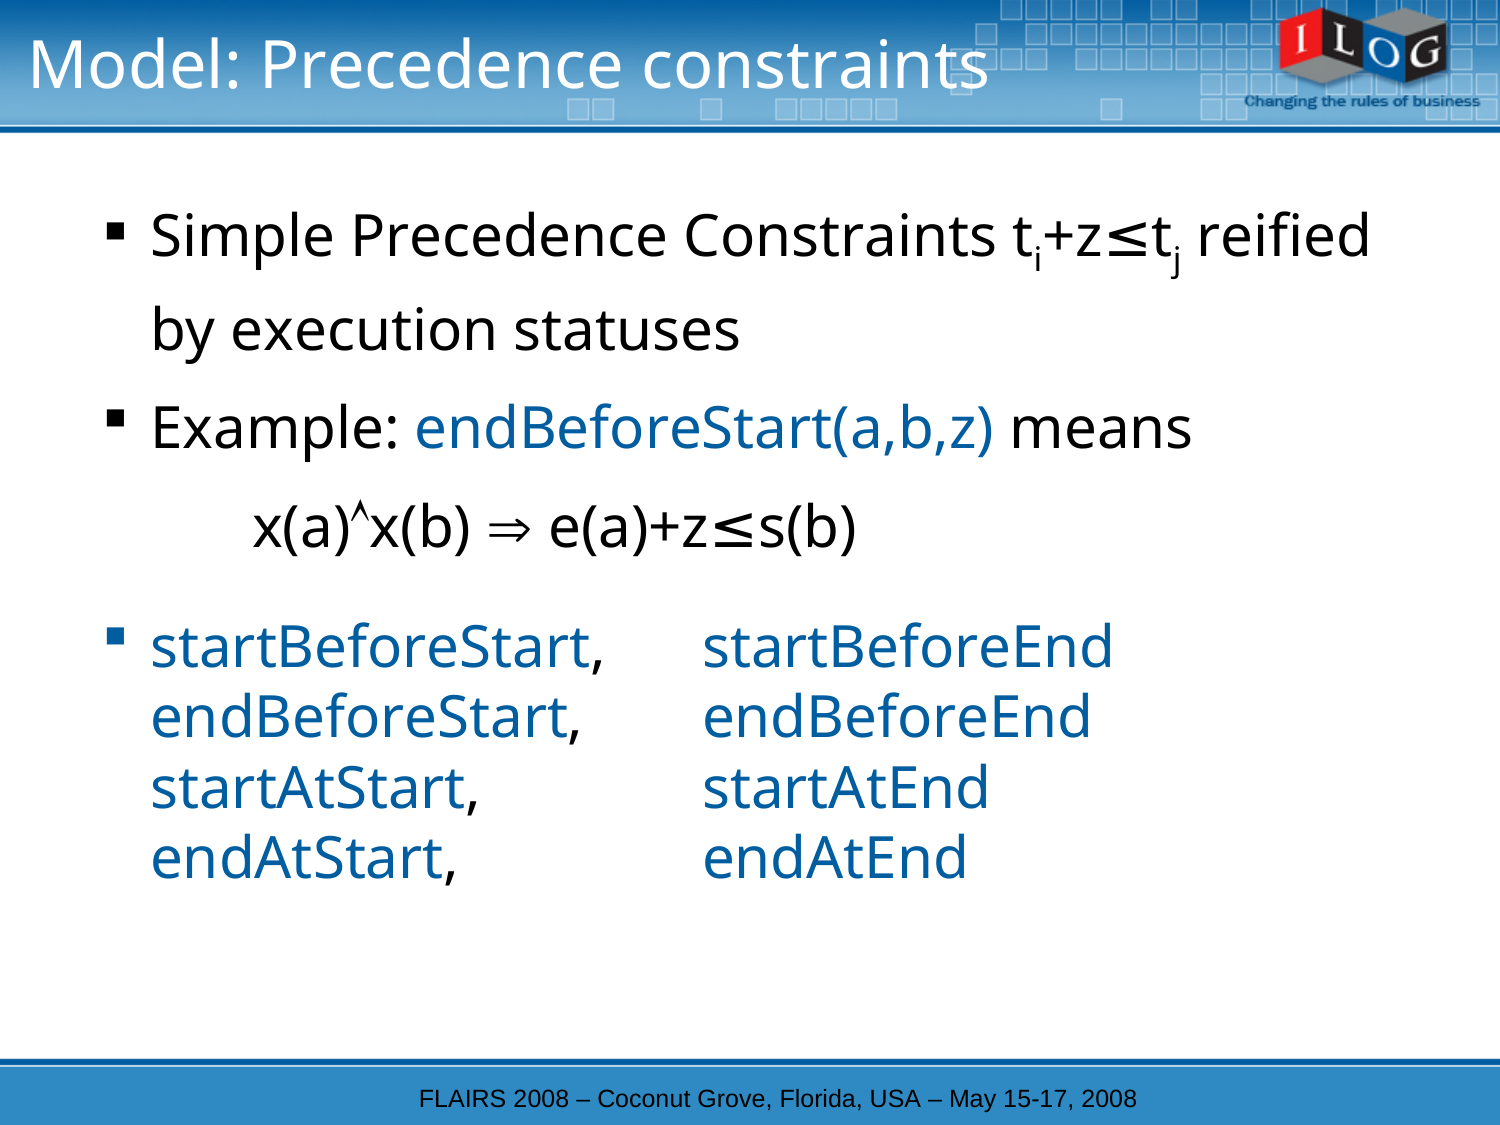

# Model: Precedence constraints
Simple Precedence Constraints ti+z≤tj reified by execution statuses
Example: endBeforeStart(a,b,z) means
		x(a)x(b)  e(a)+z≤s(b)
startBeforeStart,	startBeforeEnd
	endBeforeStart,	endBeforeEnd
	startAtStart,		startAtEnd
	endAtStart,		endAtEnd
23
© ILOG, All rights reserved